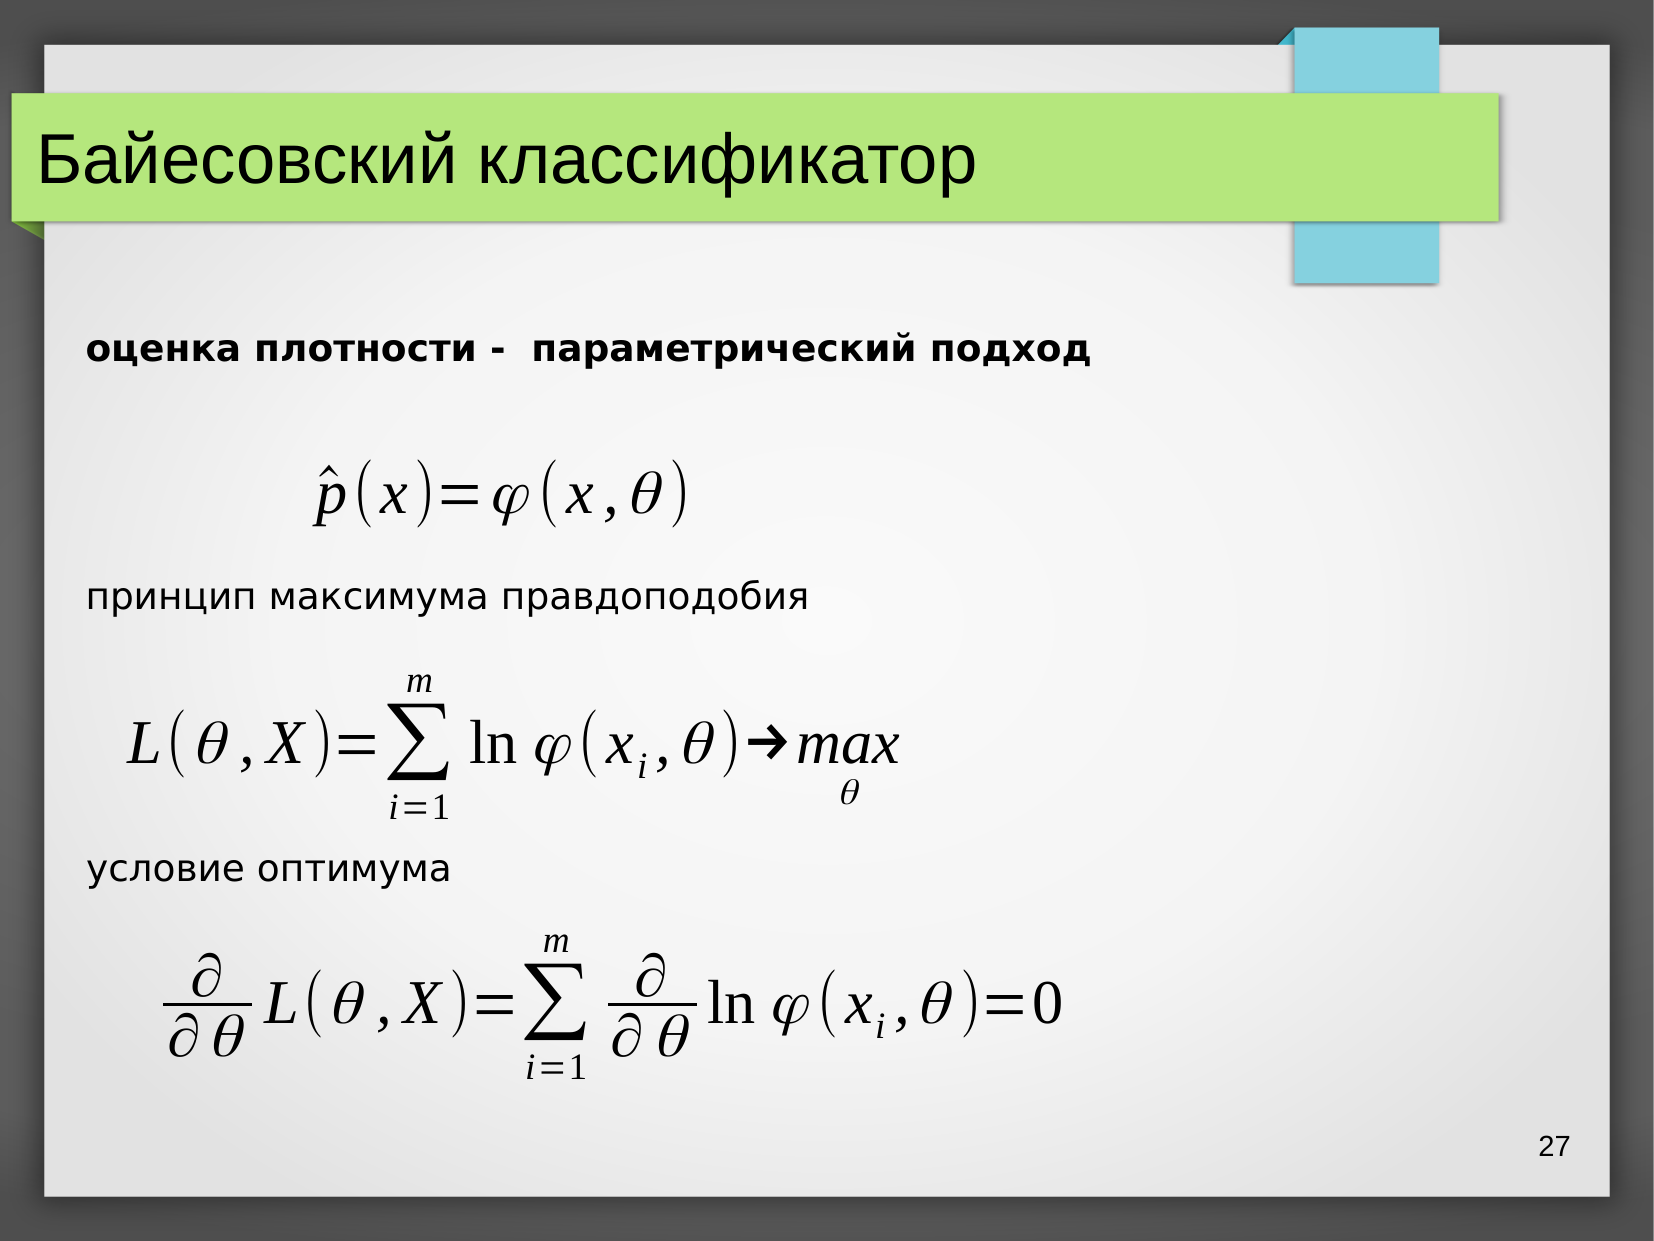

# Байесовский классификатор
оценка плотности - параметрический подход
принцип максимума правдоподобия
условие оптимума
27